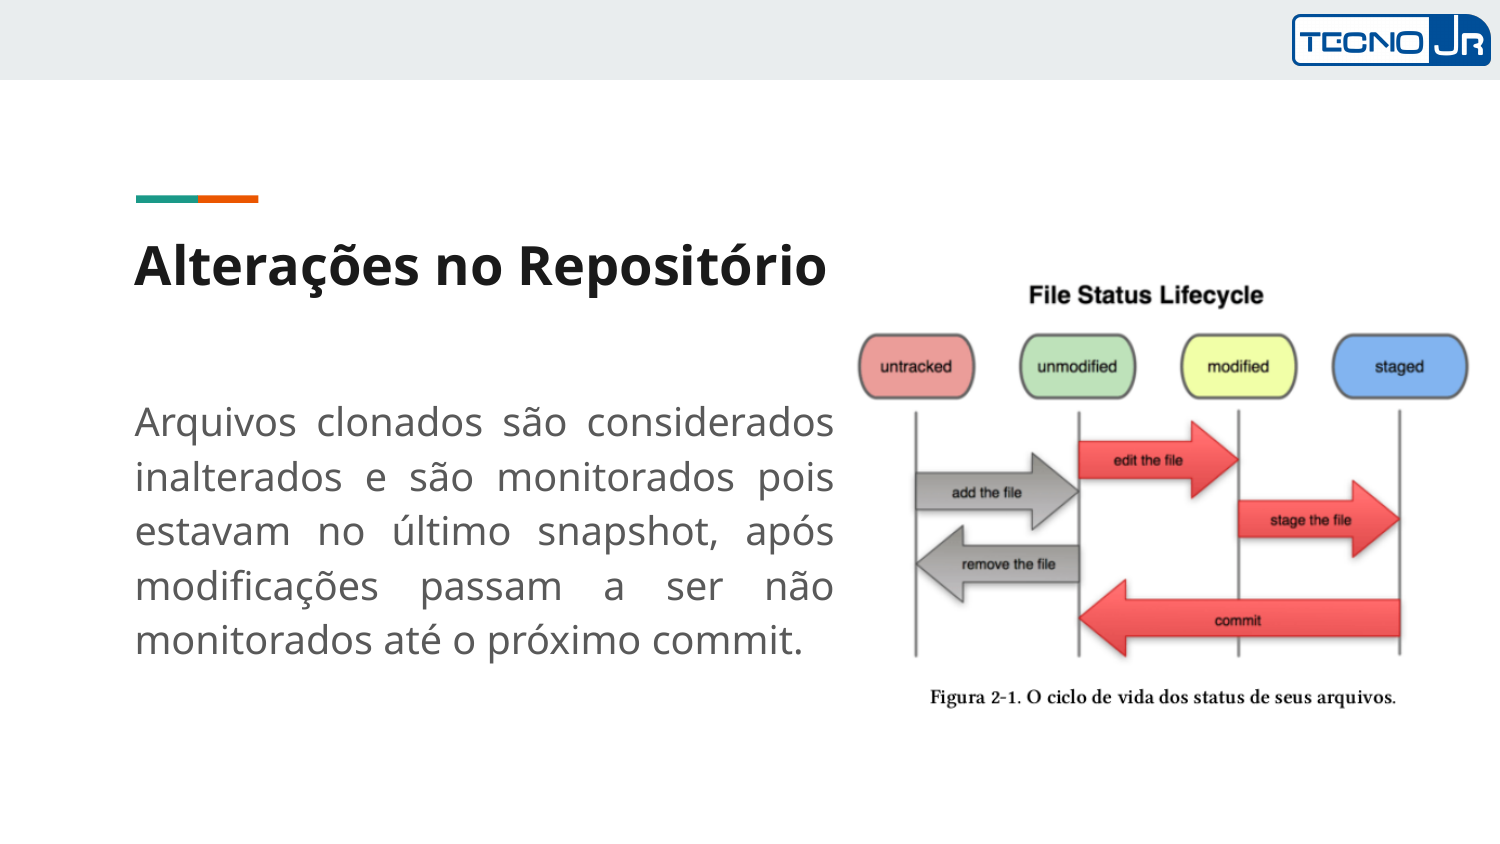

# Alterações no Repositório
Arquivos clonados são considerados inalterados e são monitorados pois estavam no último snapshot, após modificações passam a ser não monitorados até o próximo commit.